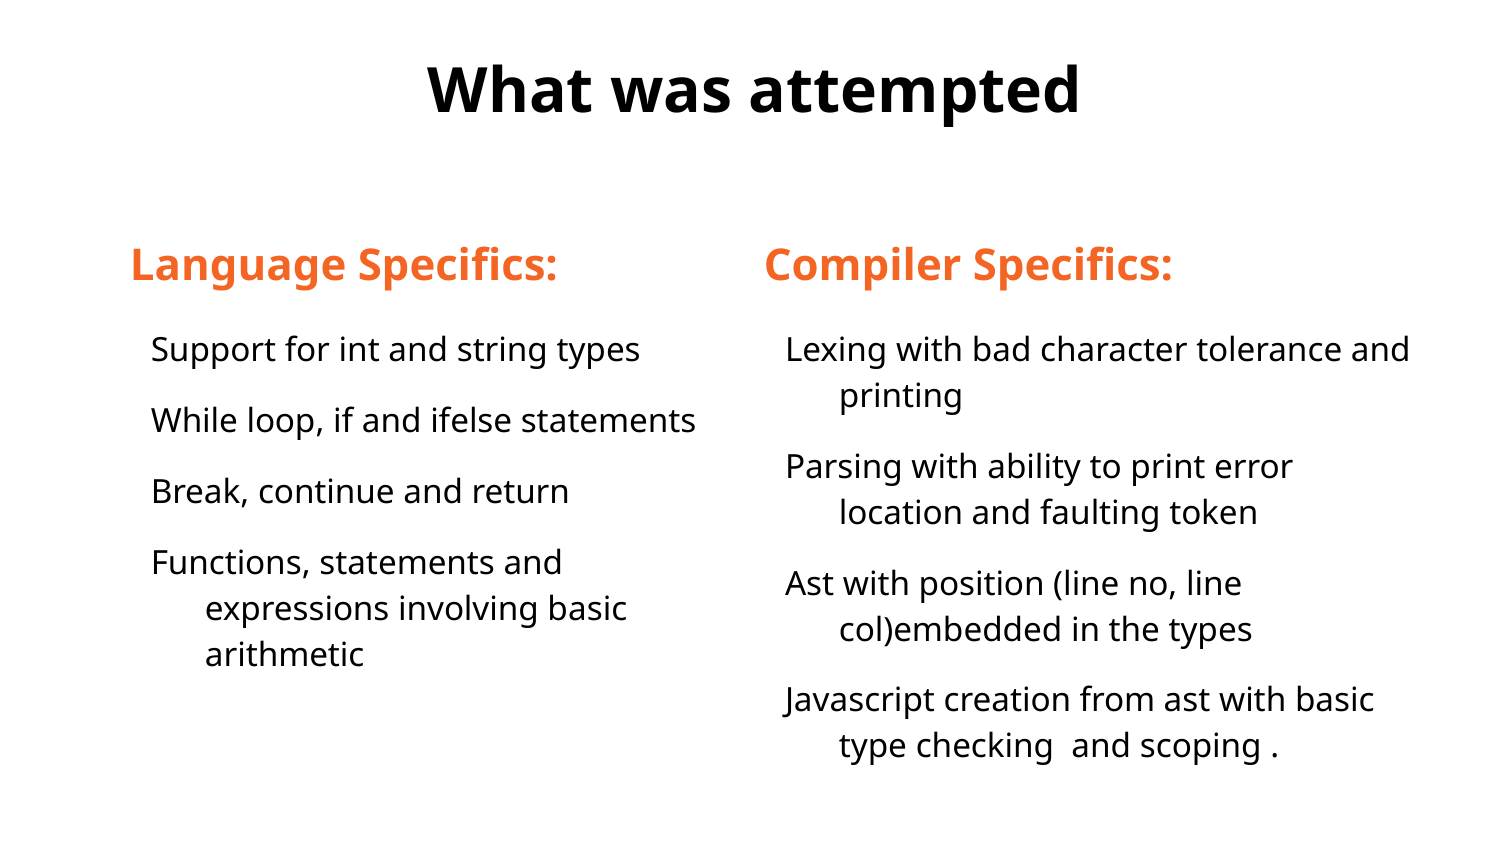

What was attempted
Language Specifics:
Support for int and string types
While loop, if and ifelse statements
Break, continue and return
Functions, statements and expressions involving basic arithmetic
Compiler Specifics:
Lexing with bad character tolerance and printing
Parsing with ability to print error location and faulting token
Ast with position (line no, line col)embedded in the types
Javascript creation from ast with basic type checking and scoping .